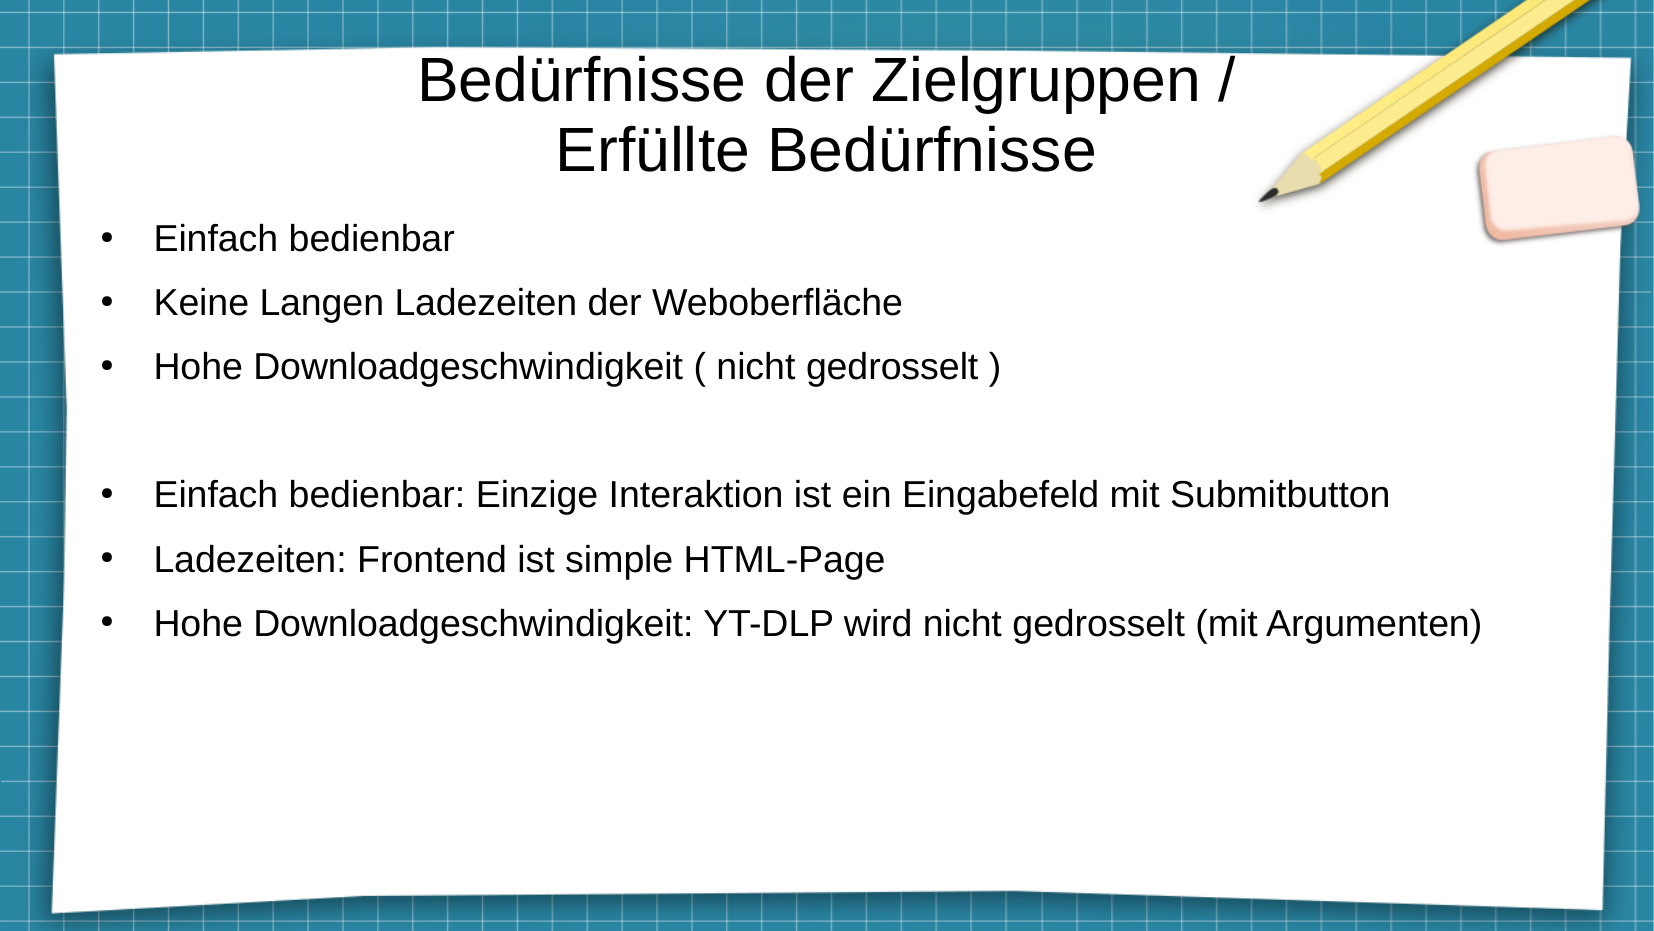

# Bedürfnisse der Zielgruppen / Erfüllte Bedürfnisse
Einfach bedienbar
Keine Langen Ladezeiten der Weboberfläche
Hohe Downloadgeschwindigkeit ( nicht gedrosselt )
Einfach bedienbar: Einzige Interaktion ist ein Eingabefeld mit Submitbutton
Ladezeiten: Frontend ist simple HTML-Page
Hohe Downloadgeschwindigkeit: YT-DLP wird nicht gedrosselt (mit Argumenten)